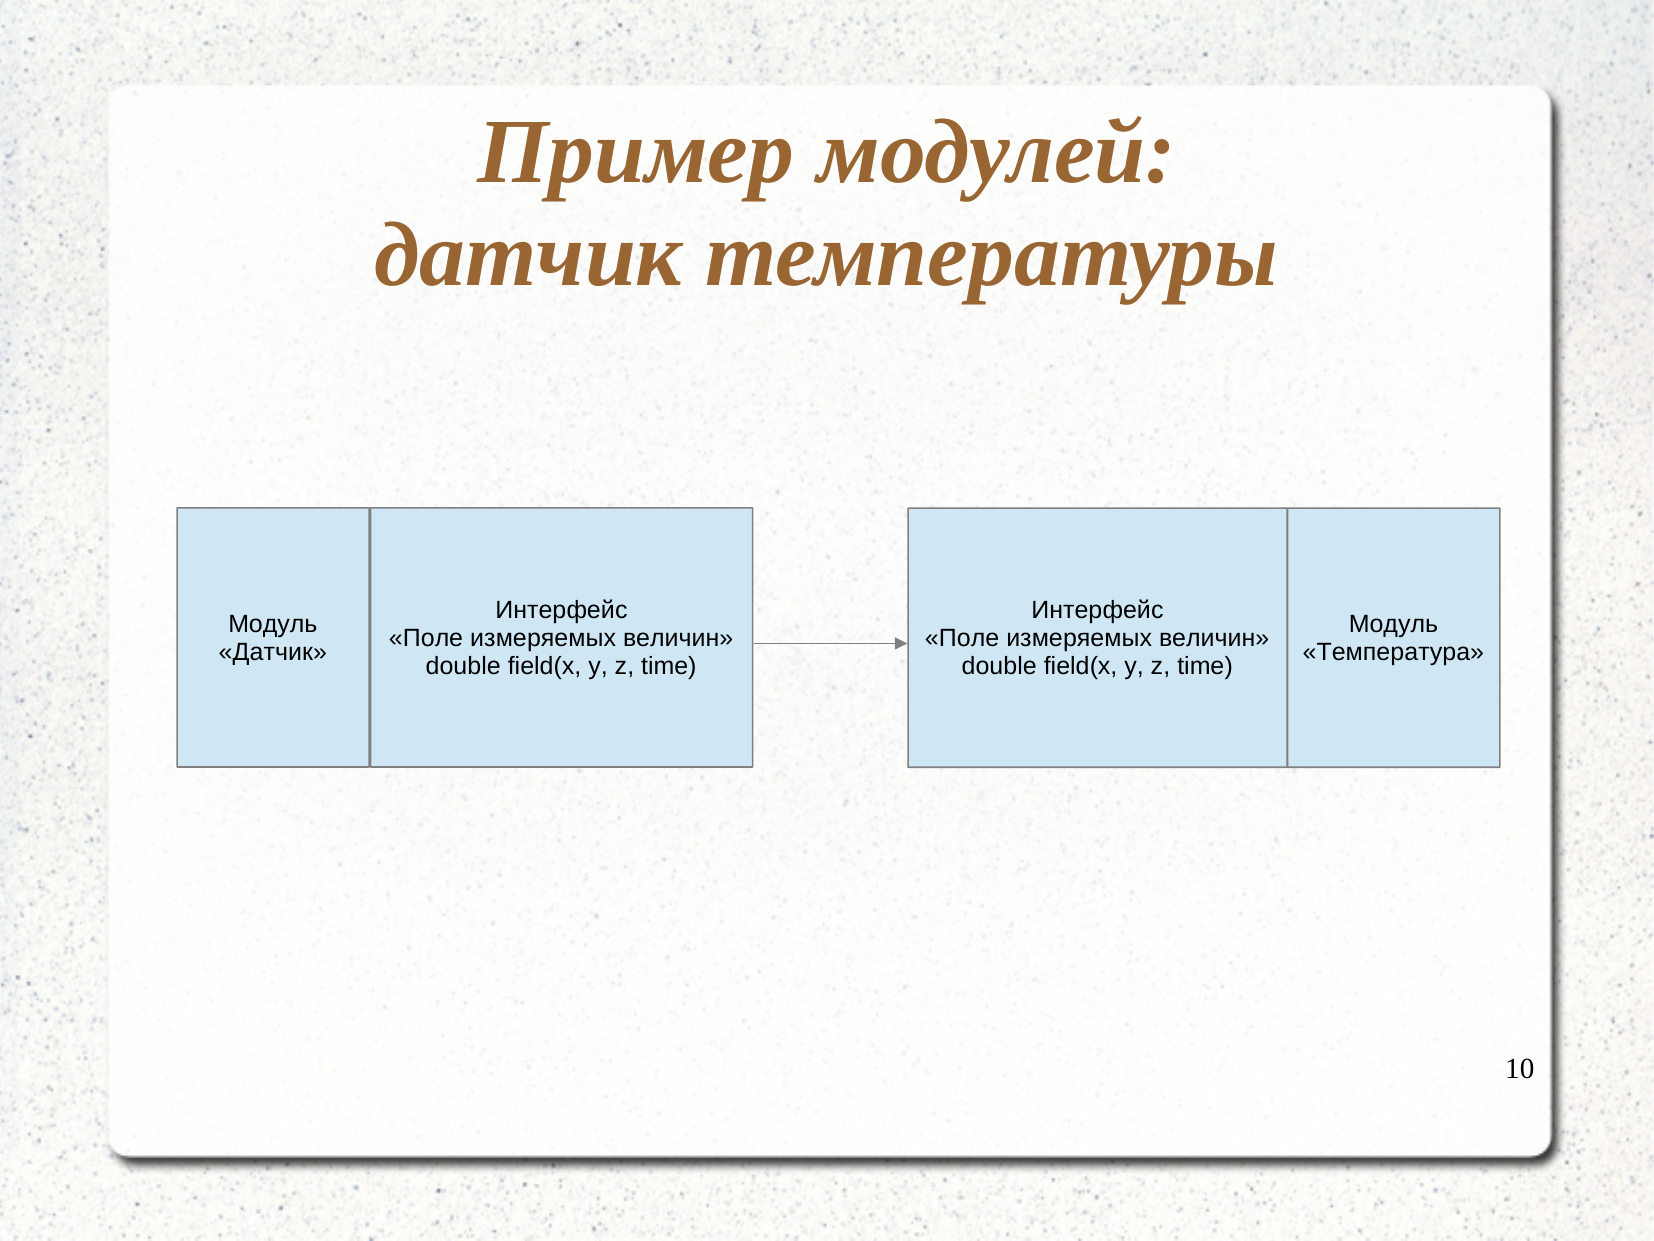

# Пример модулей: датчик температуры
Модуль
«Датчик»
Интерфейс
«Поле измеряемых величин»
double field(x, y, z, time)
Интерфейс
«Поле измеряемых величин»
double field(x, y, z, time)
Модуль
«Температура»
10